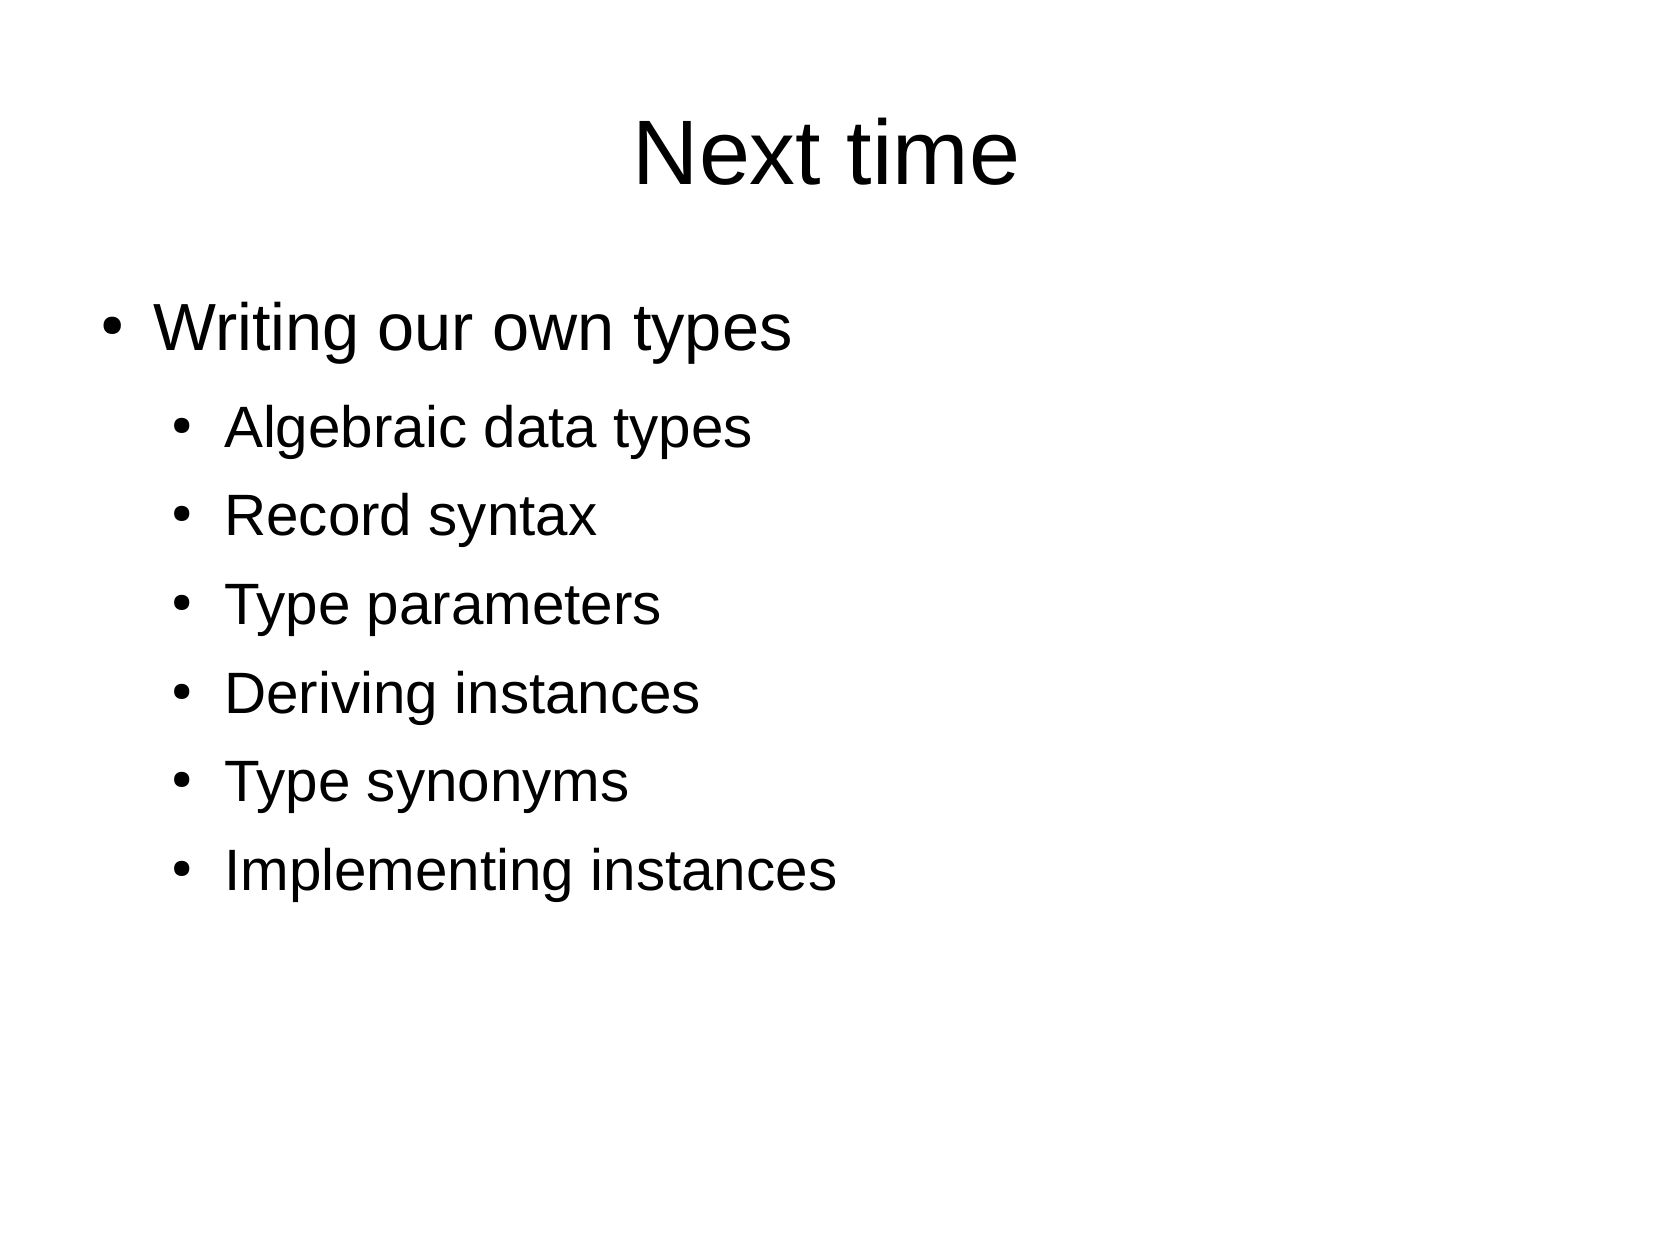

# Next time
Writing our own types
Algebraic data types
Record syntax
Type parameters
Deriving instances
Type synonyms
Implementing instances